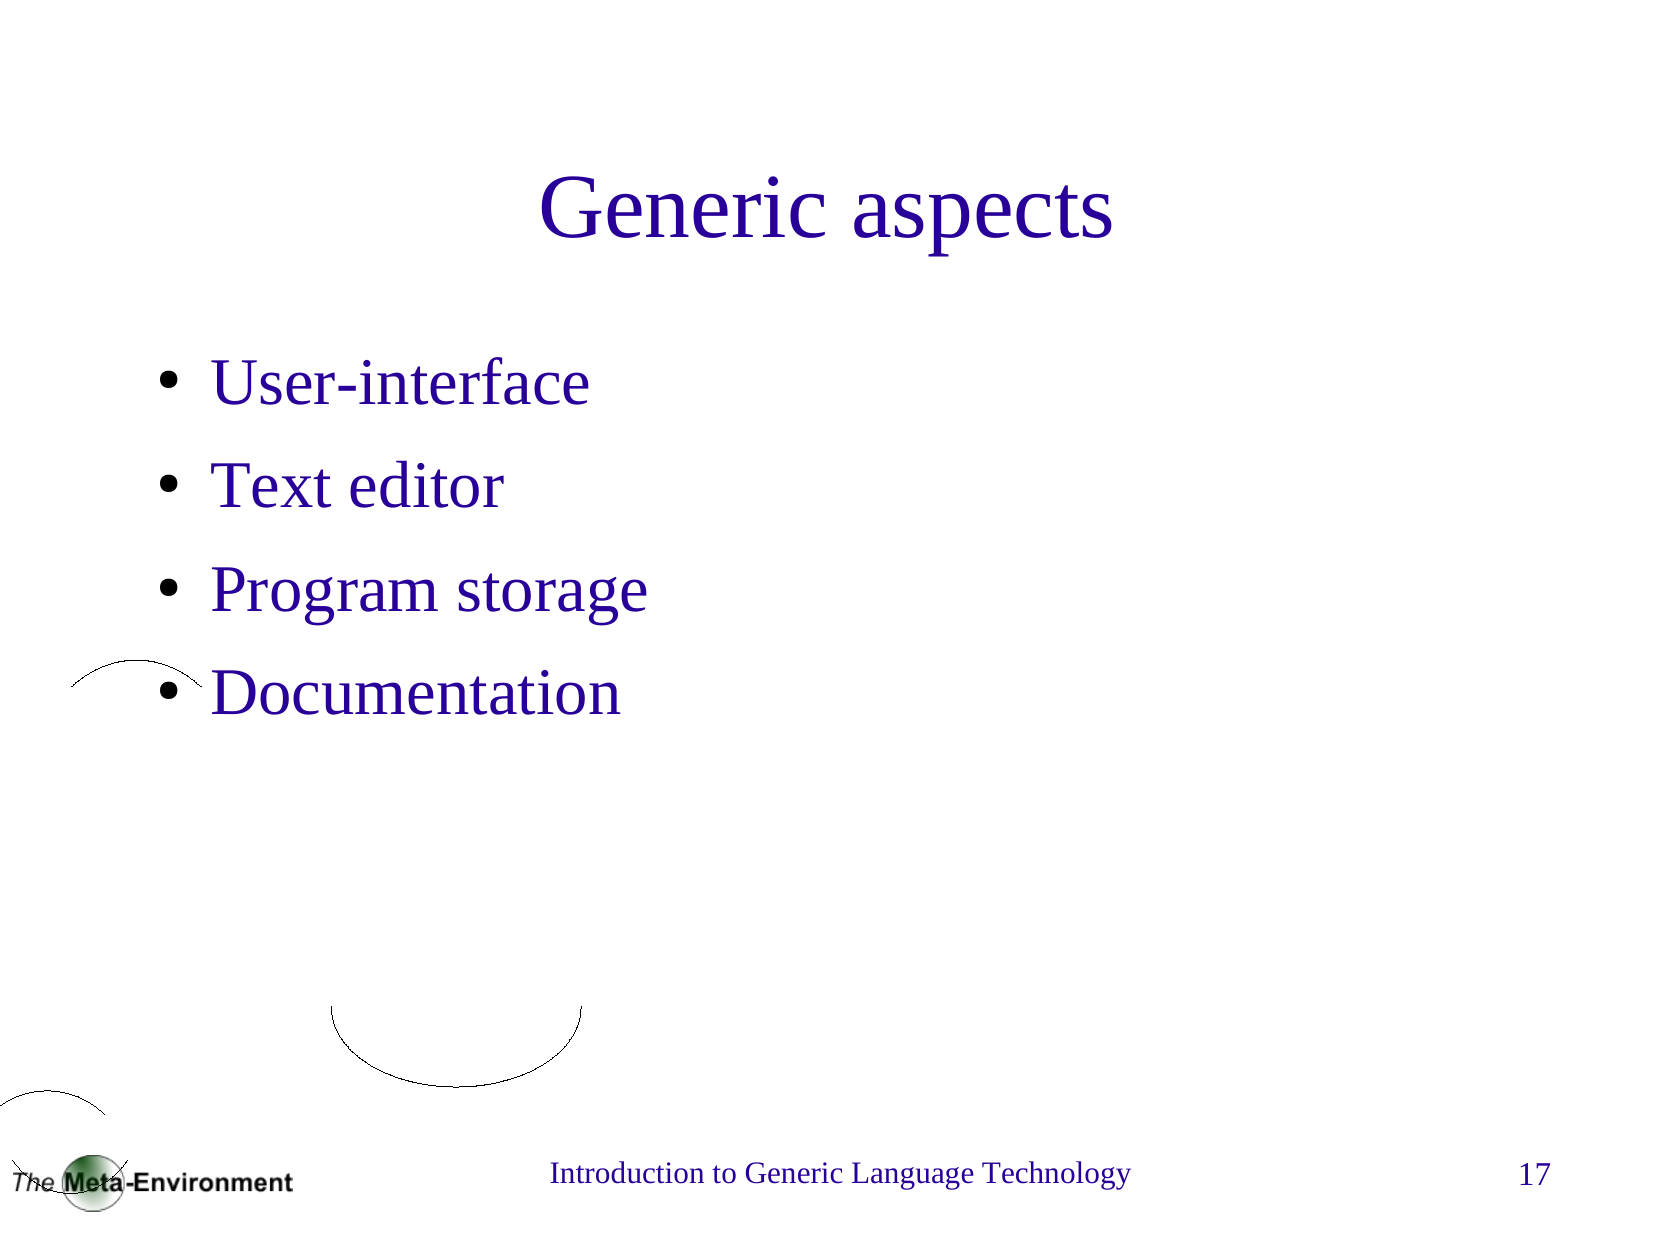

# Generic aspects
User-interface
Text editor
Program storage
Documentation